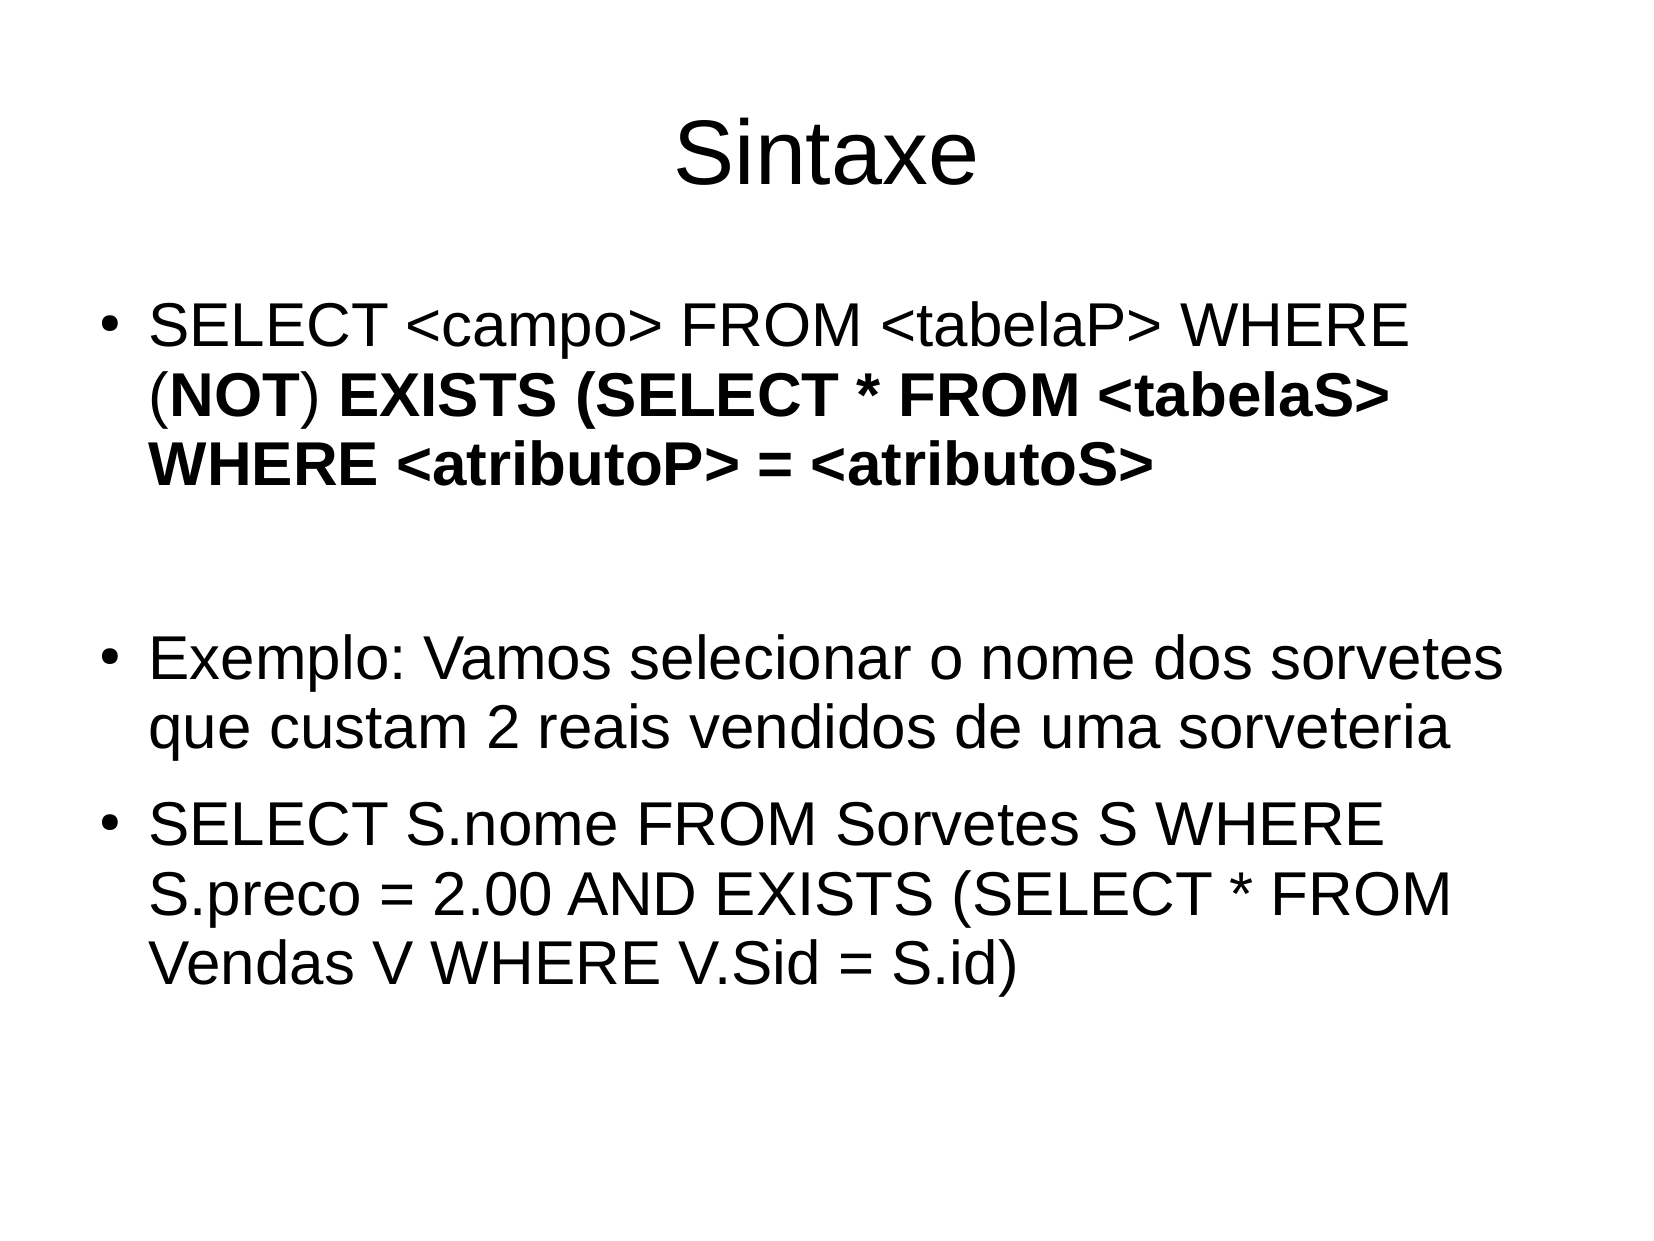

# Sintaxe
SELECT <campo> FROM <tabelaP> WHERE (NOT) EXISTS (SELECT * FROM <tabelaS> WHERE <atributoP> = <atributoS>
Exemplo: Vamos selecionar o nome dos sorvetes que custam 2 reais vendidos de uma sorveteria
SELECT S.nome FROM Sorvetes S WHERE S.preco = 2.00 AND EXISTS (SELECT * FROM Vendas V WHERE V.Sid = S.id)